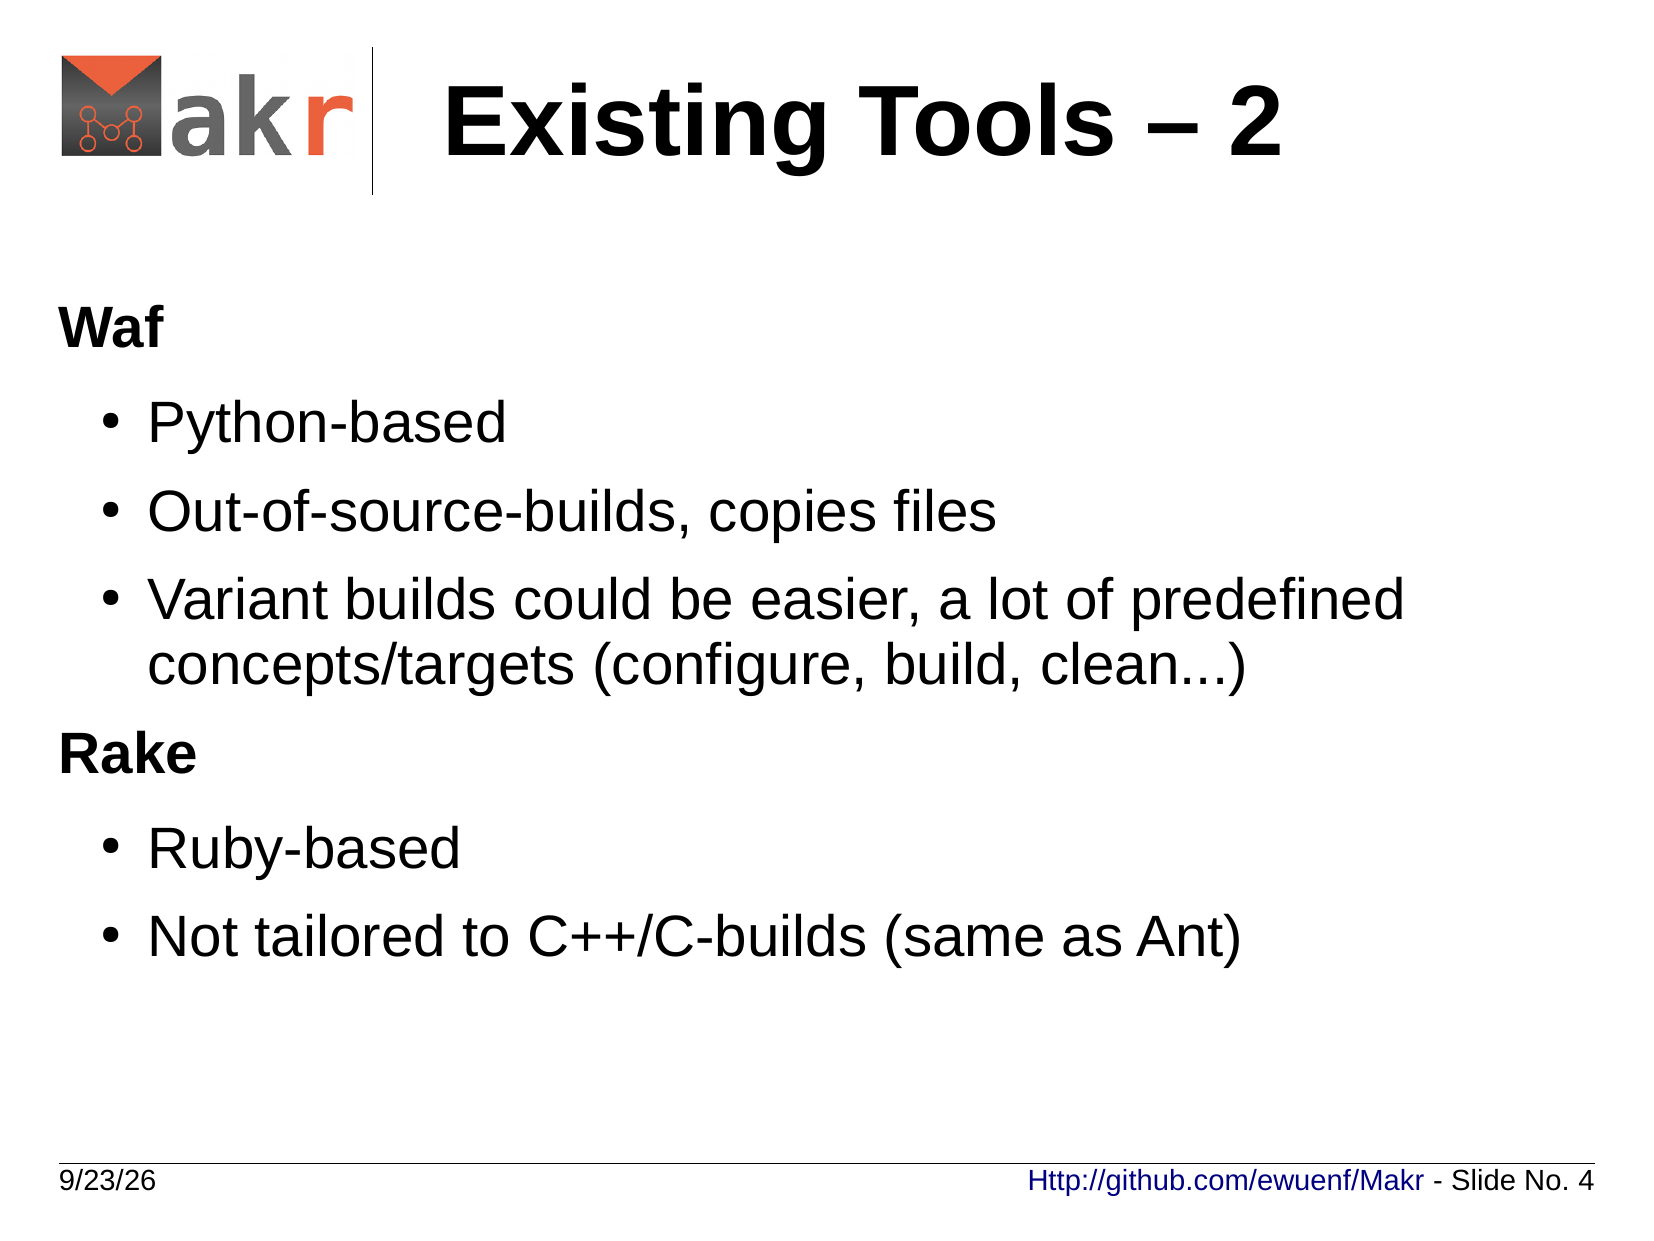

# Existing Tools – 2
Waf
Python-based
Out-of-source-builds, copies files
Variant builds could be easier, a lot of predefined concepts/targets (configure, build, clean...)
Rake
Ruby-based
Not tailored to C++/C-builds (same as Ant)